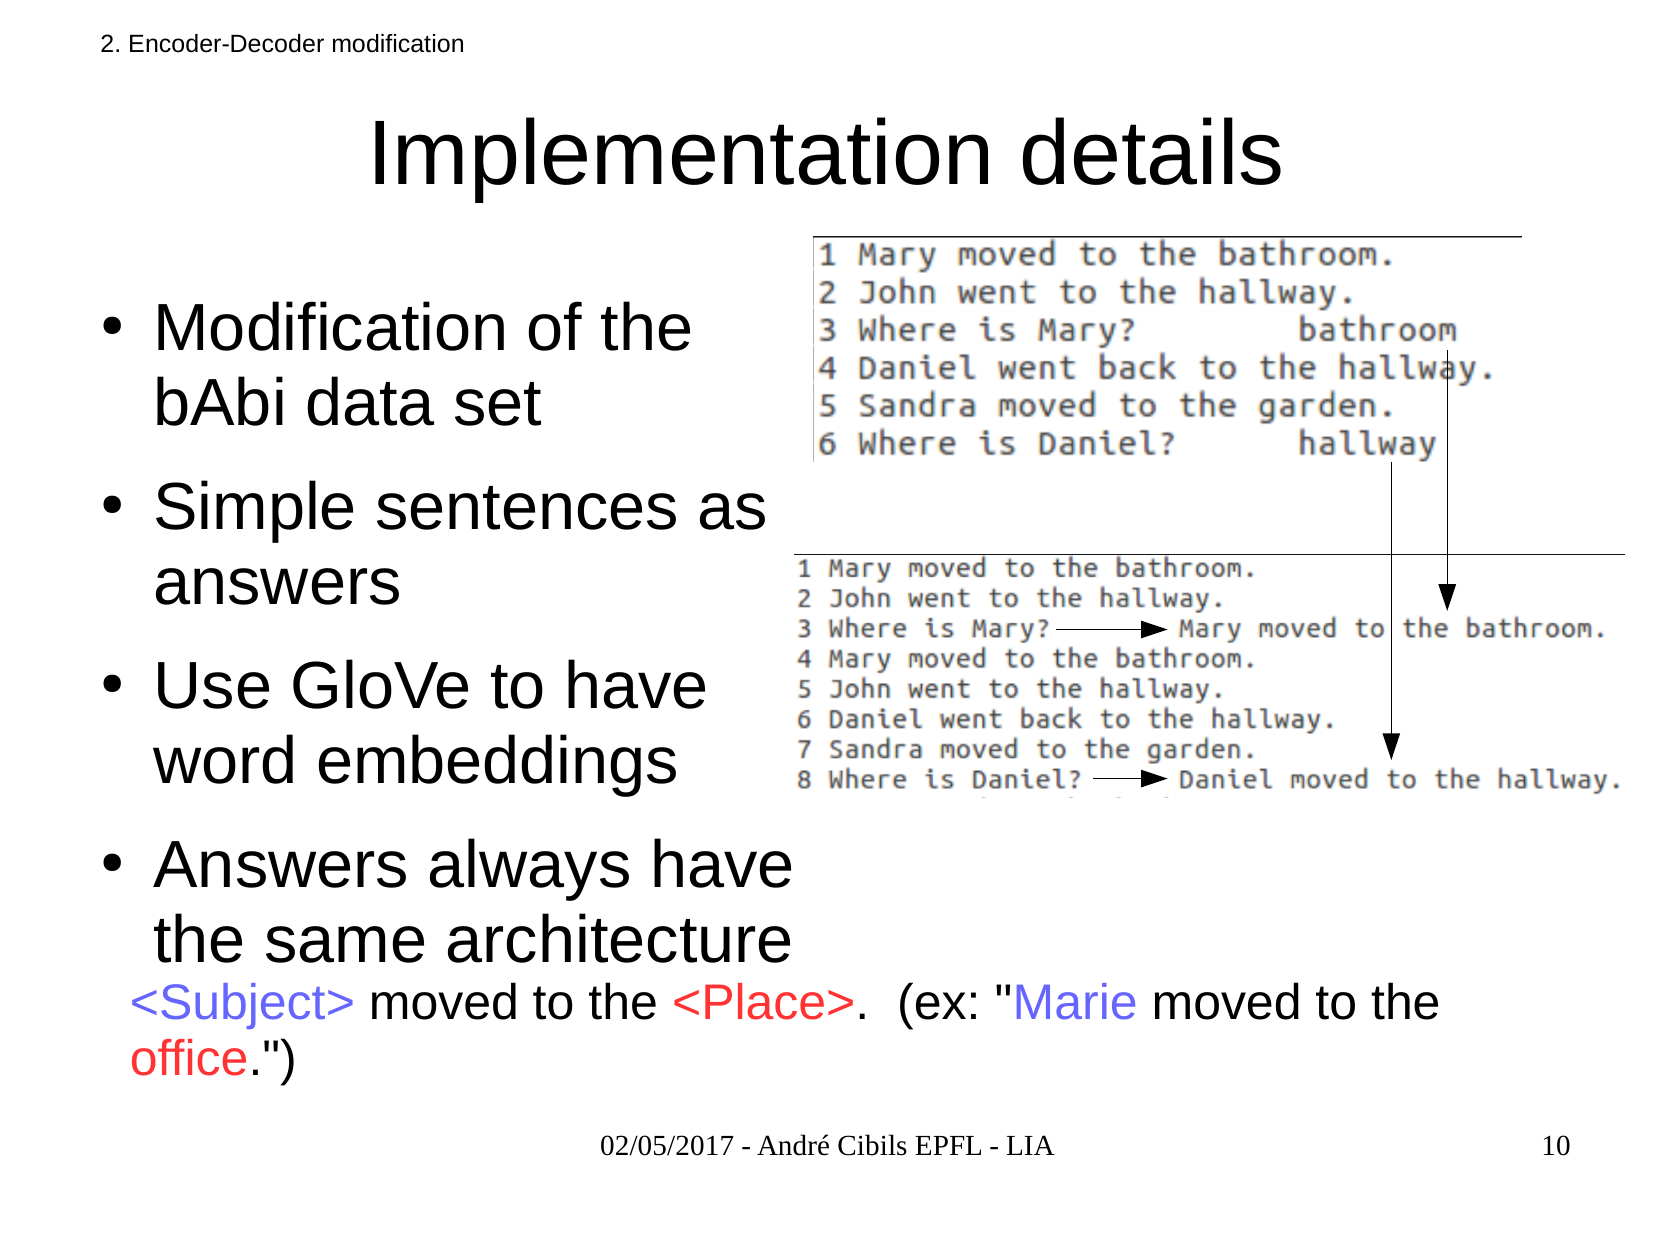

2. Encoder-Decoder modification
# Implementation details
Modification of the bAbi data set
Simple sentences as answers
Use GloVe to have word embeddings
Answers always have the same architecture
<Subject> moved to the <Place>. (ex: "Marie moved to the office.")
02/05/2017 - André Cibils EPFL - LIA
10